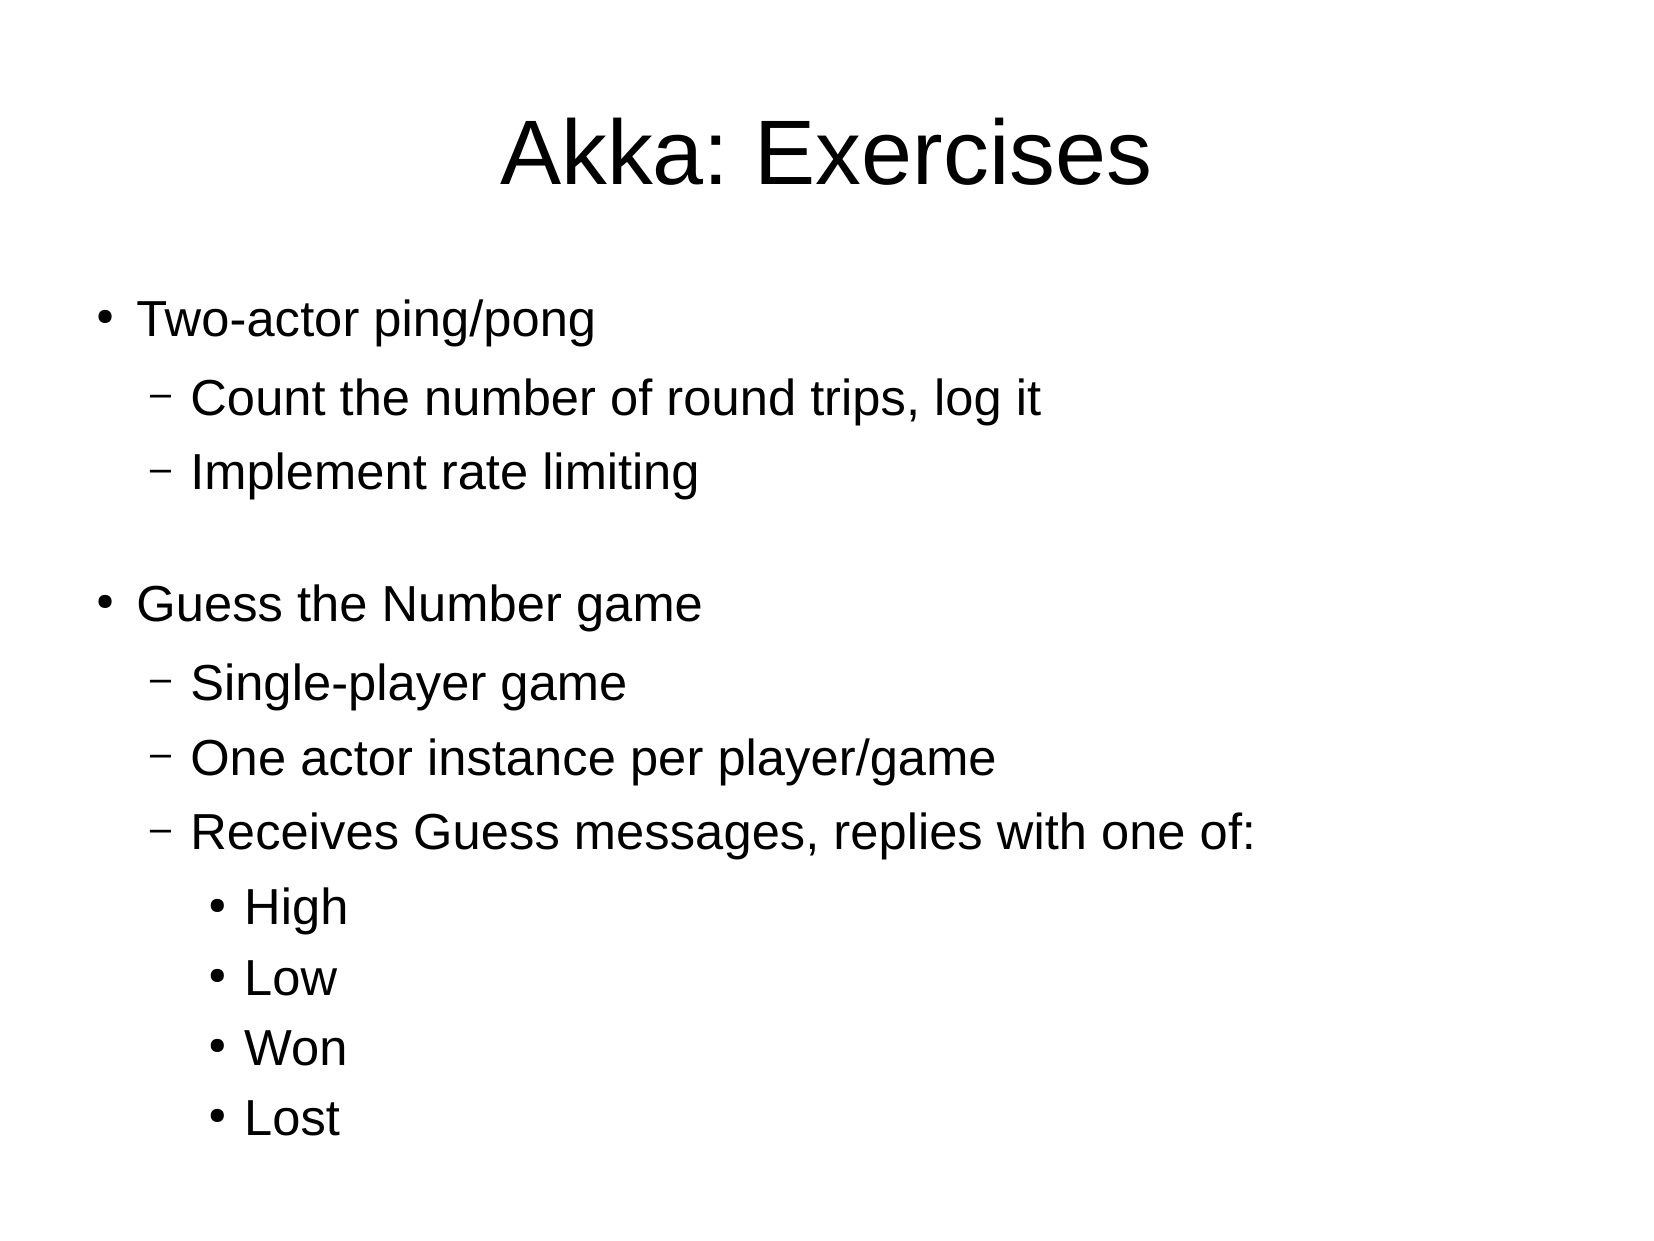

# Akka: Exercises
Two-actor ping/pong
Count the number of round trips, log it
Implement rate limiting
Guess the Number game
Single-player game
One actor instance per player/game
Receives Guess messages, replies with one of:
High
Low
Won
Lost